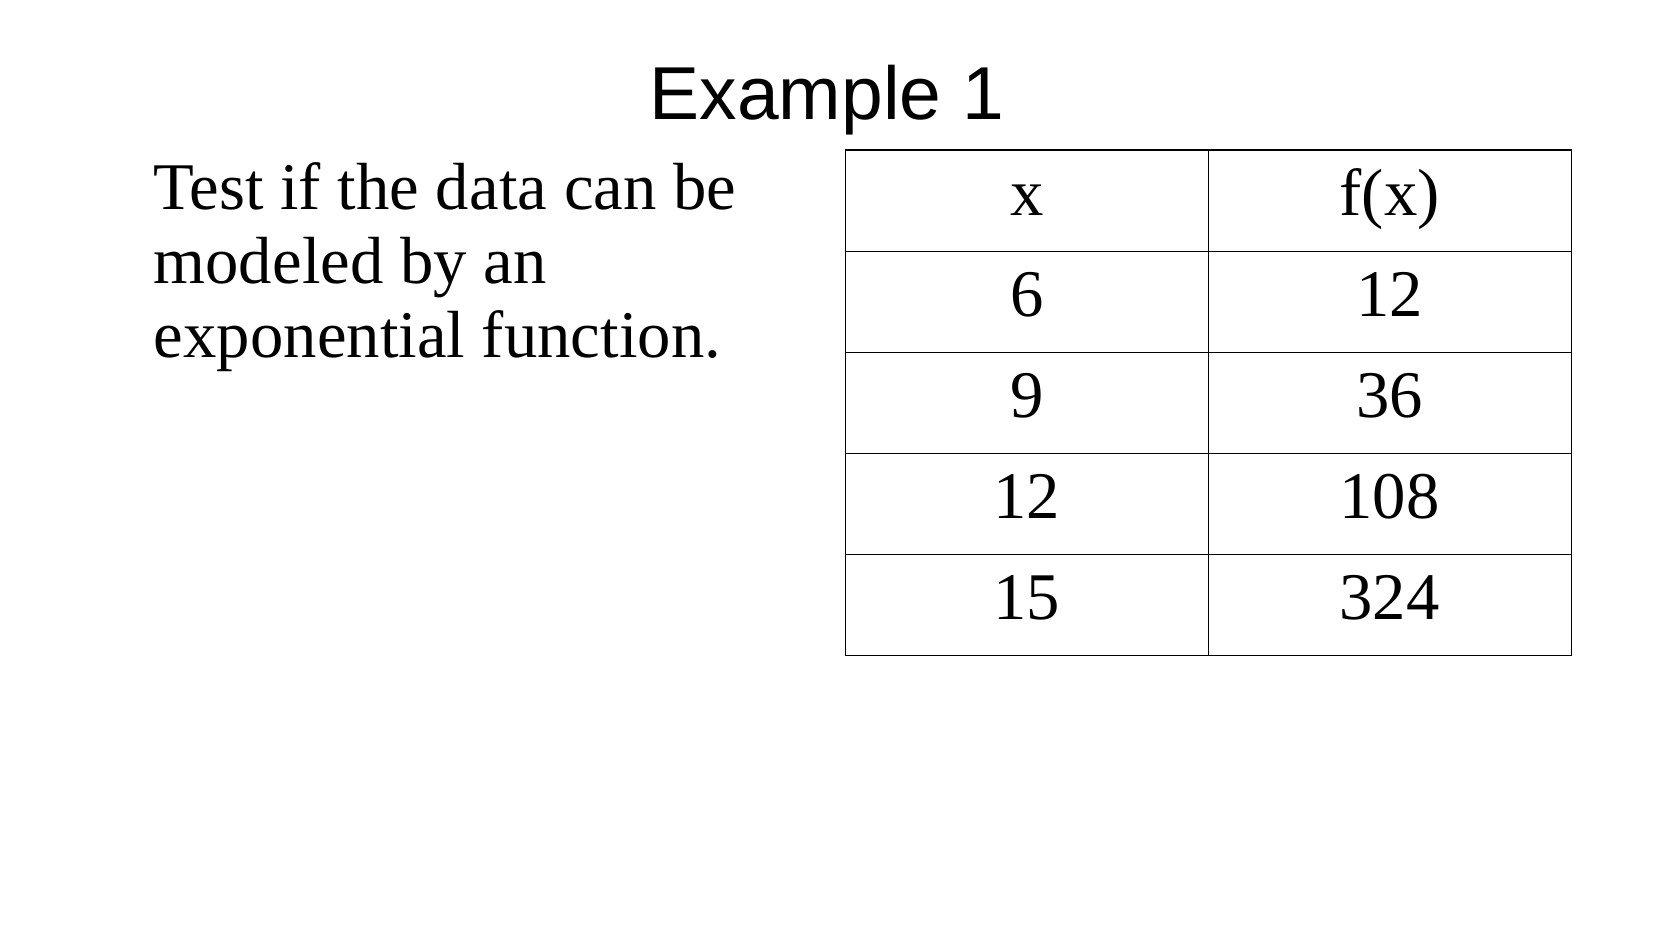

# Example 1
Test if the data can be modeled by an exponential function.
| x | f(x) |
| --- | --- |
| 6 | 12 |
| 9 | 36 |
| 12 | 108 |
| 15 | 324 |